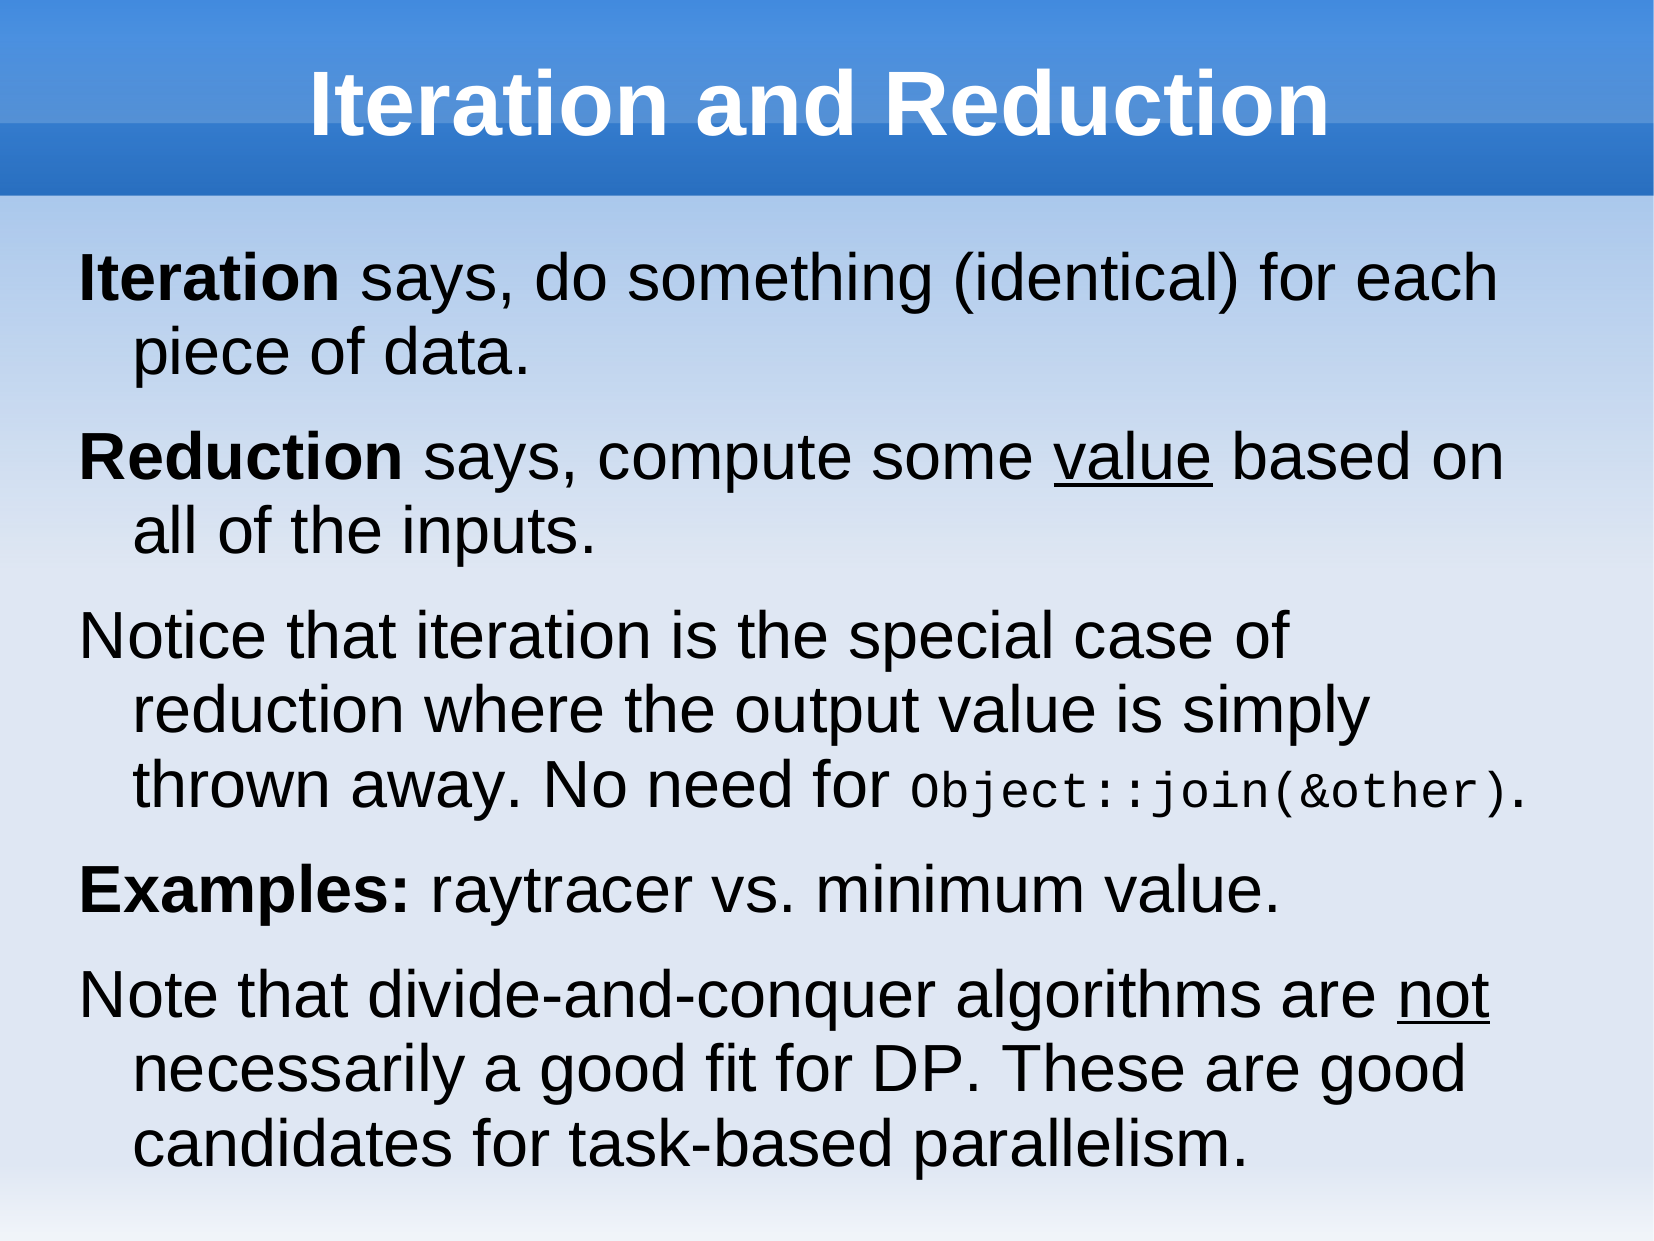

# Iteration and Reduction
Iteration says, do something (identical) for each piece of data.
Reduction says, compute some value based on all of the inputs.
Notice that iteration is the special case of reduction where the output value is simply thrown away. No need for Object::join(&other).
Examples: raytracer vs. minimum value.
Note that divide-and-conquer algorithms are not necessarily a good fit for DP. These are good candidates for task-based parallelism.